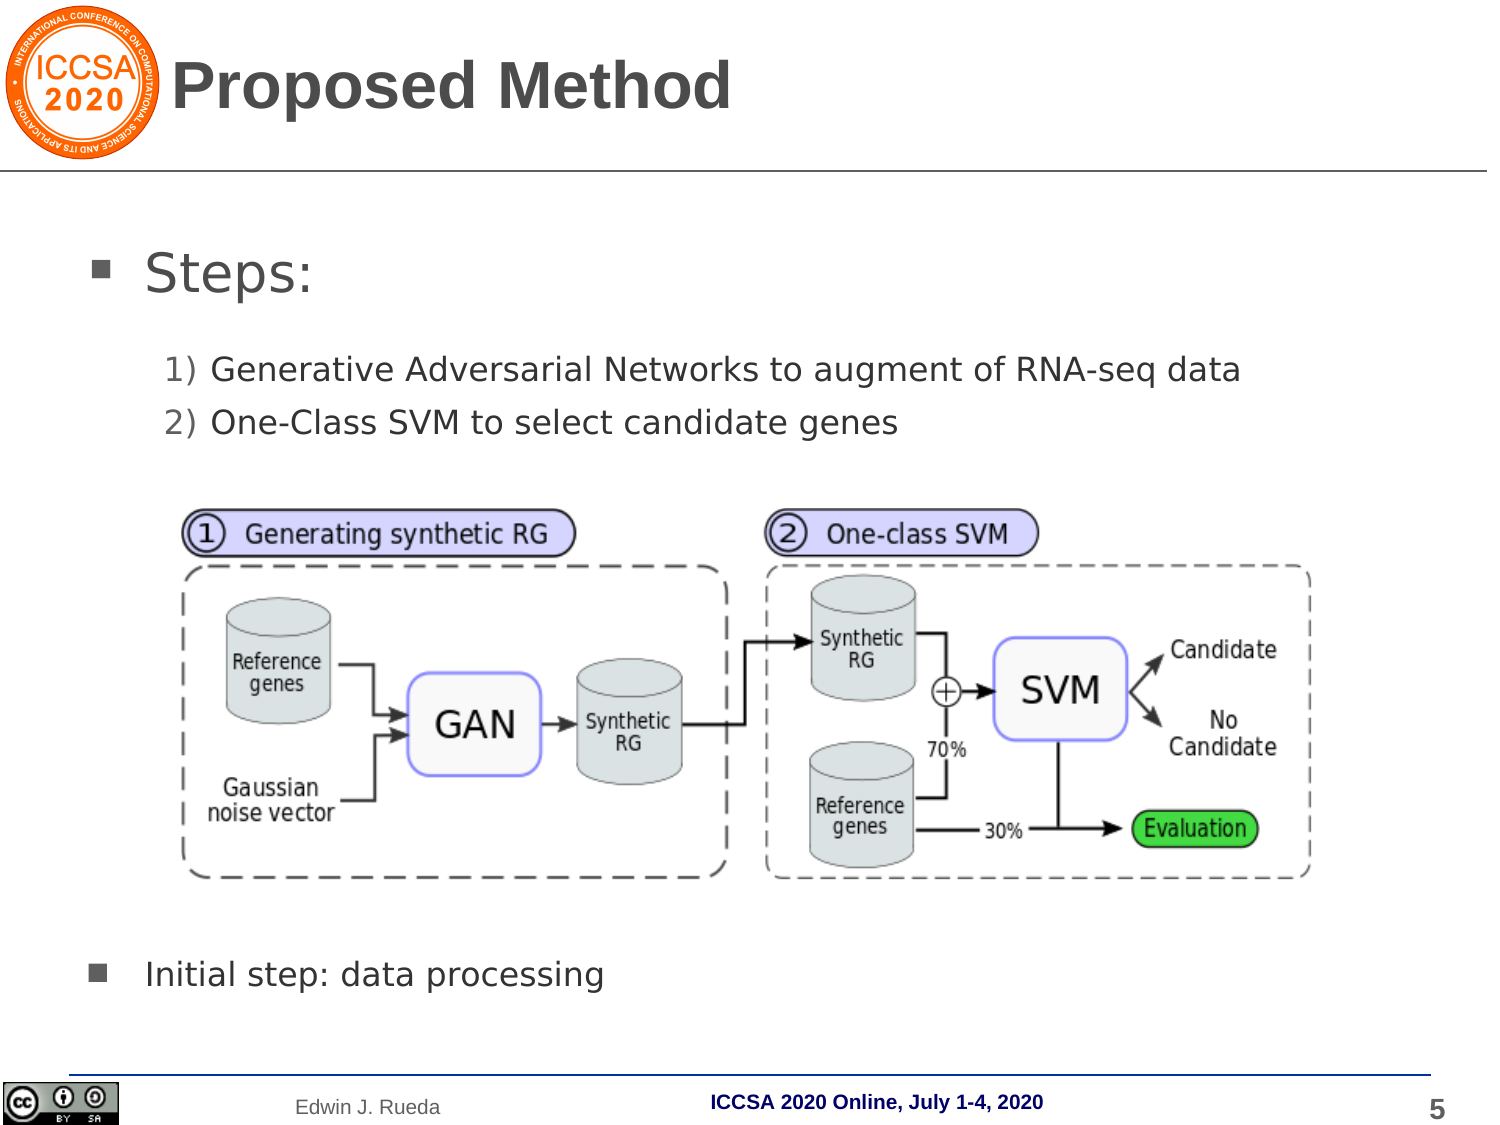

Proposed Method
# Steps:
Generative Adversarial Networks to augment of RNA-seq data
One-Class SVM to select candidate genes
Initial step: data processing